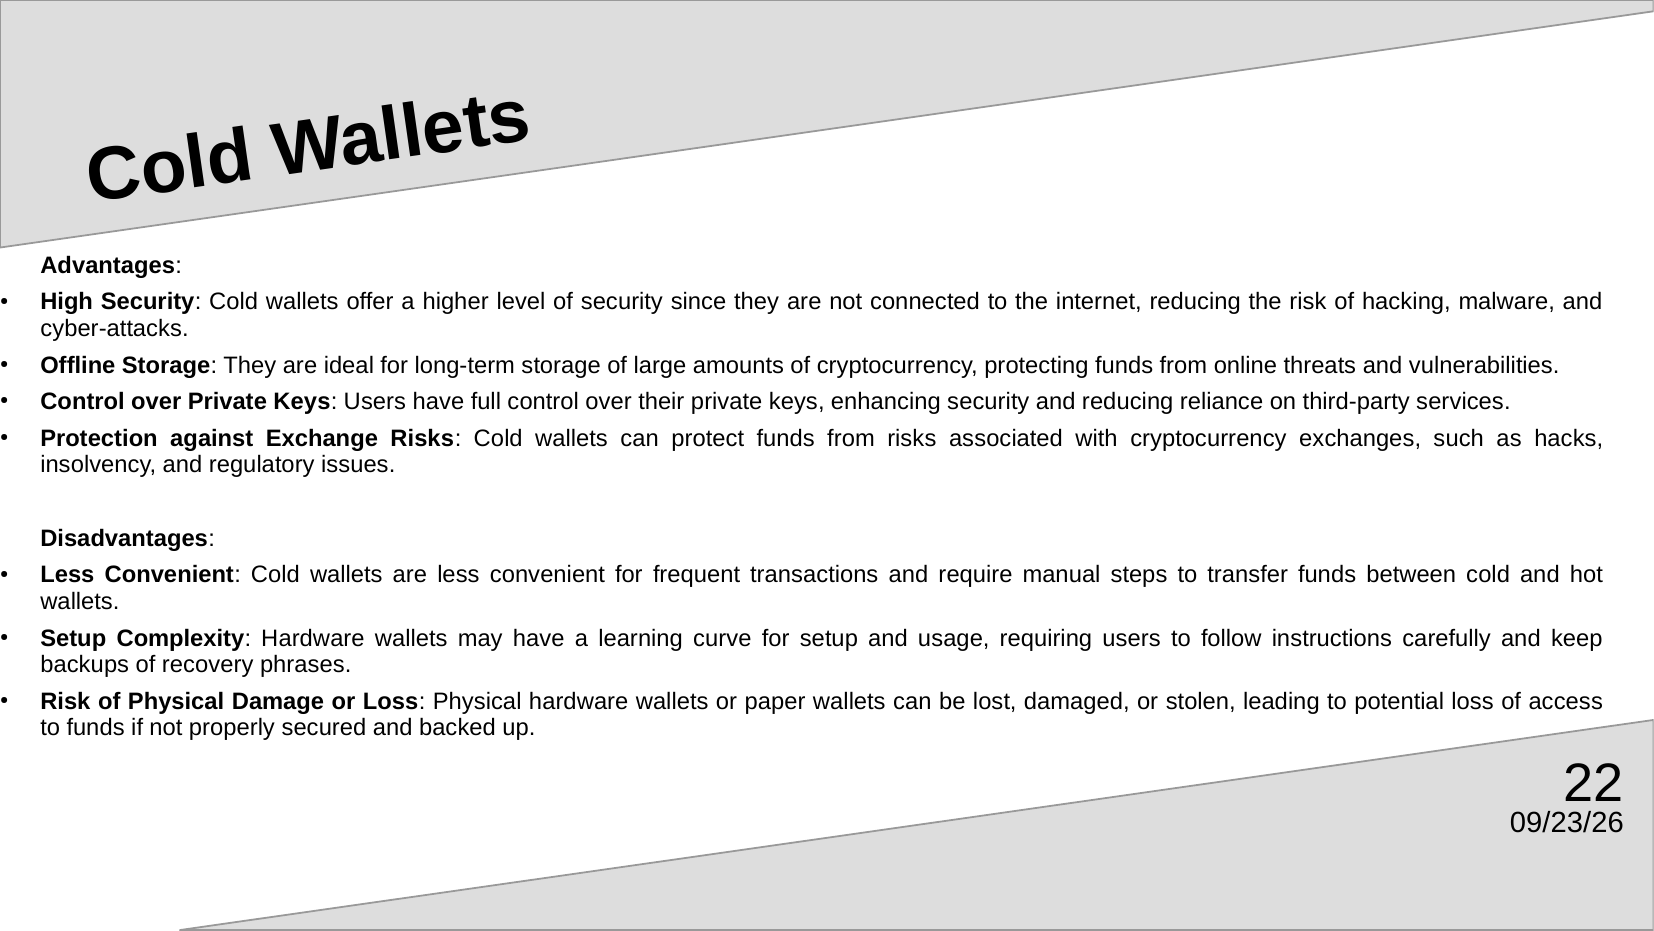

# Cold Wallets
Advantages:
High Security: Cold wallets offer a higher level of security since they are not connected to the internet, reducing the risk of hacking, malware, and cyber-attacks.
Offline Storage: They are ideal for long-term storage of large amounts of cryptocurrency, protecting funds from online threats and vulnerabilities.
Control over Private Keys: Users have full control over their private keys, enhancing security and reducing reliance on third-party services.
Protection against Exchange Risks: Cold wallets can protect funds from risks associated with cryptocurrency exchanges, such as hacks, insolvency, and regulatory issues.
Disadvantages:
Less Convenient: Cold wallets are less convenient for frequent transactions and require manual steps to transfer funds between cold and hot wallets.
Setup Complexity: Hardware wallets may have a learning curve for setup and usage, requiring users to follow instructions carefully and keep backups of recovery phrases.
Risk of Physical Damage or Loss: Physical hardware wallets or paper wallets can be lost, damaged, or stolen, leading to potential loss of access to funds if not properly secured and backed up.
22